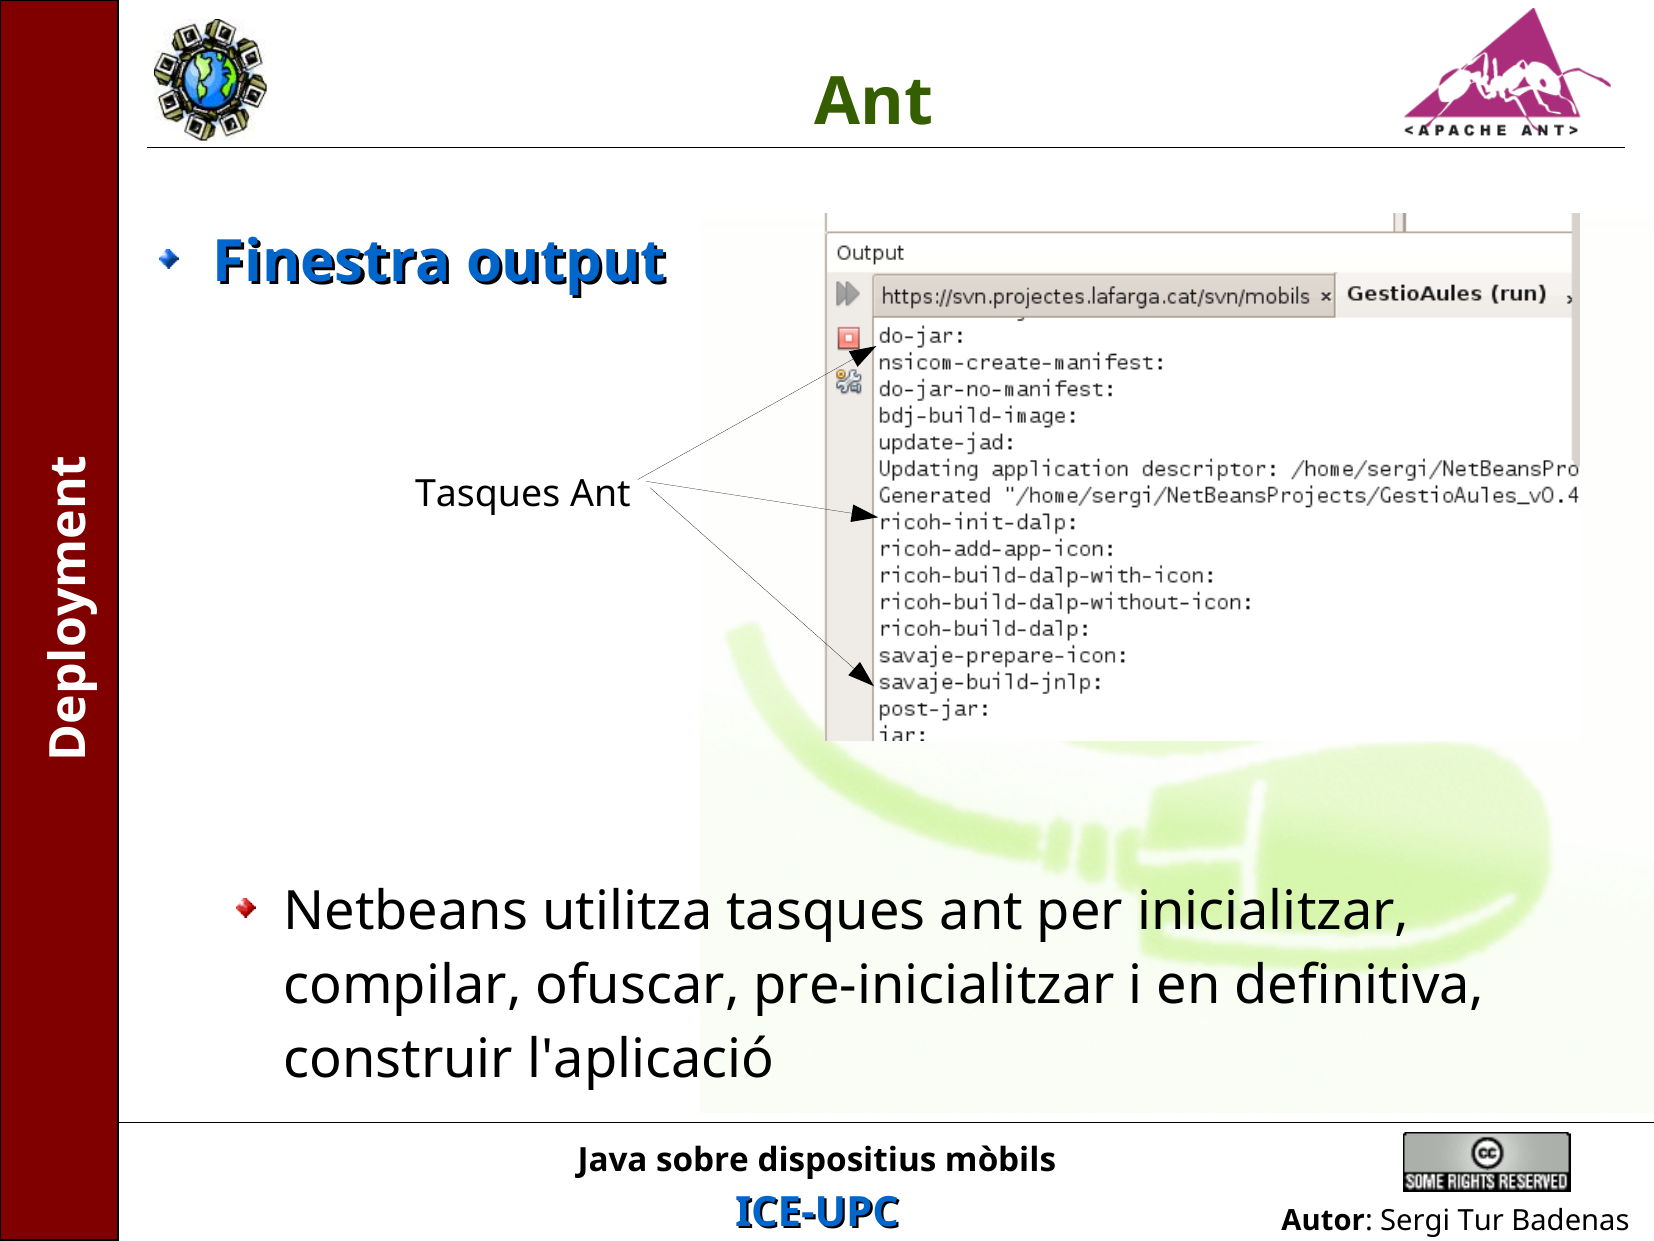

# Ant
Finestra output
Netbeans utilitza tasques ant per inicialitzar, compilar, ofuscar, pre-inicialitzar i en definitiva, construir l'aplicació
Tasques Ant